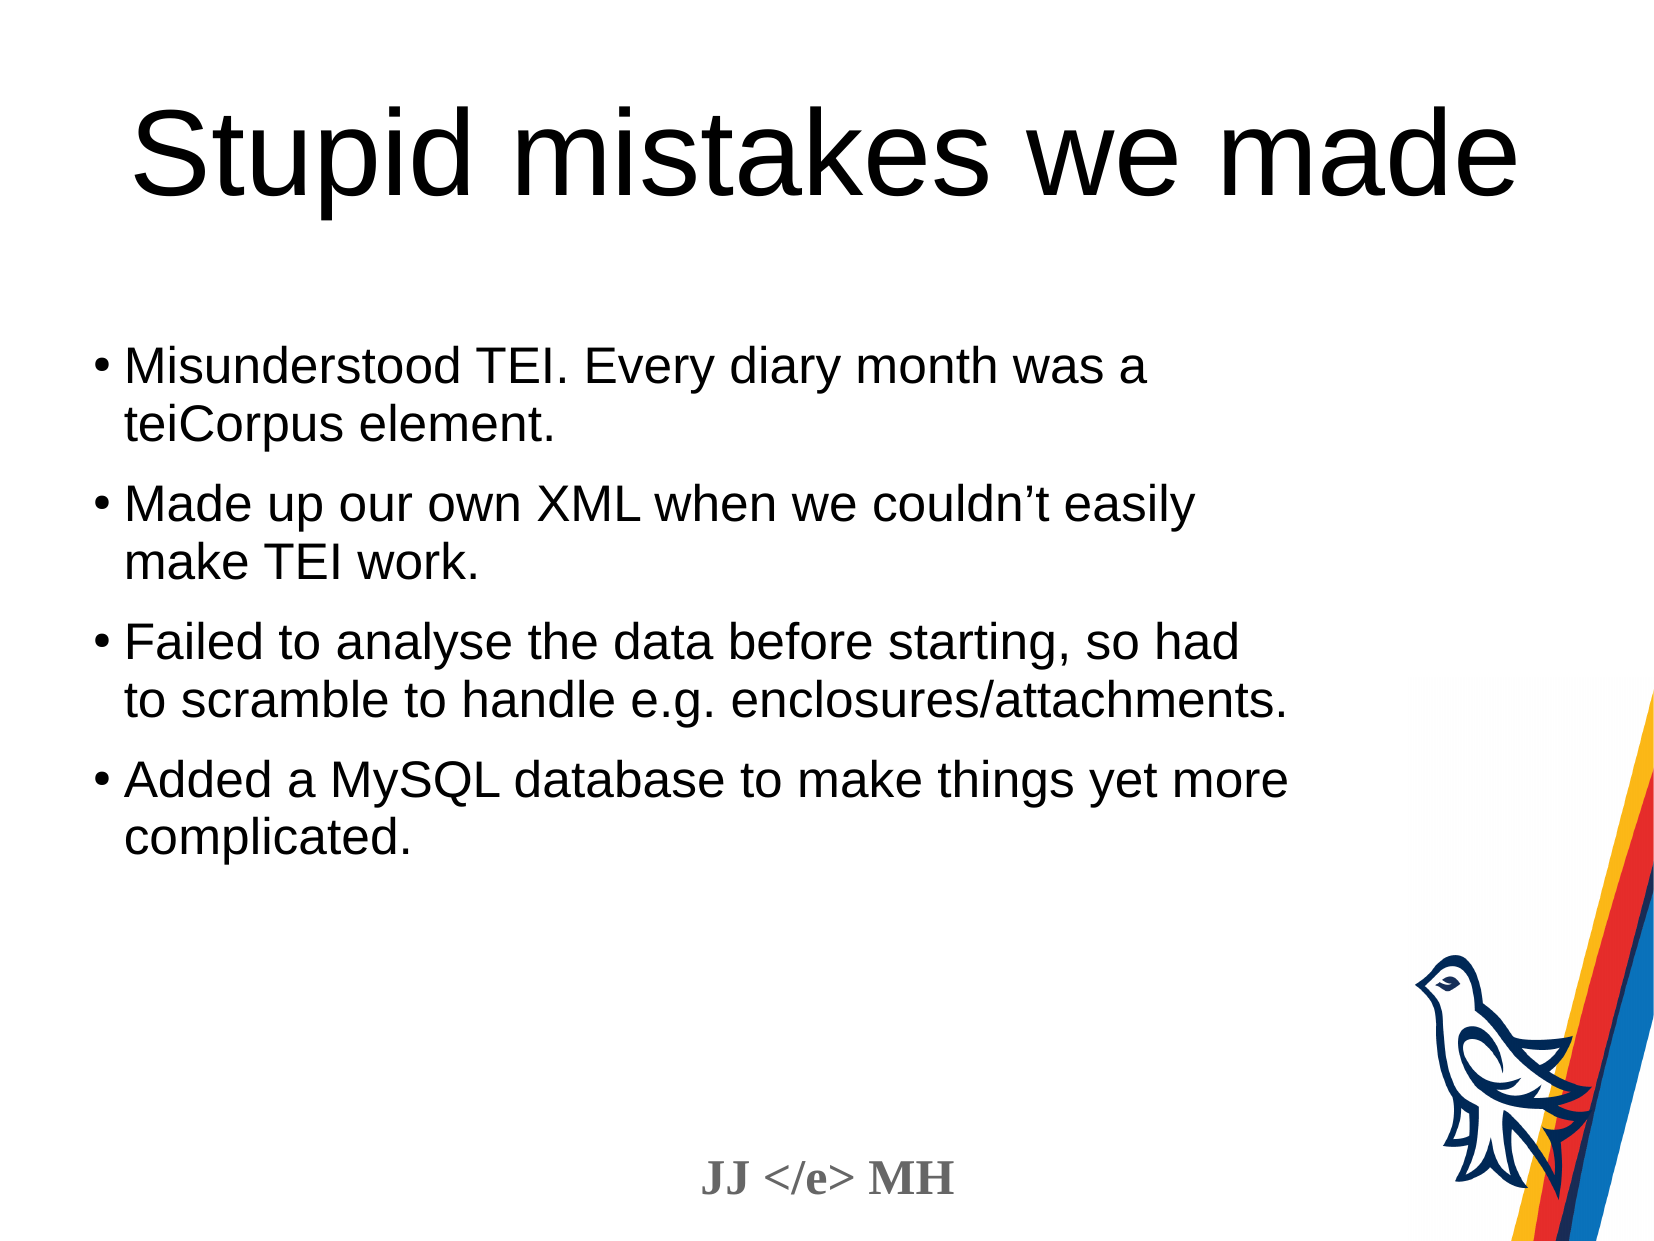

# Stupid mistakes we made
Misunderstood TEI. Every diary month was a teiCorpus element.
Made up our own XML when we couldn’t easily make TEI work.
Failed to analyse the data before starting, so had to scramble to handle e.g. enclosures/attachments.
Added a MySQL database to make things yet more complicated.